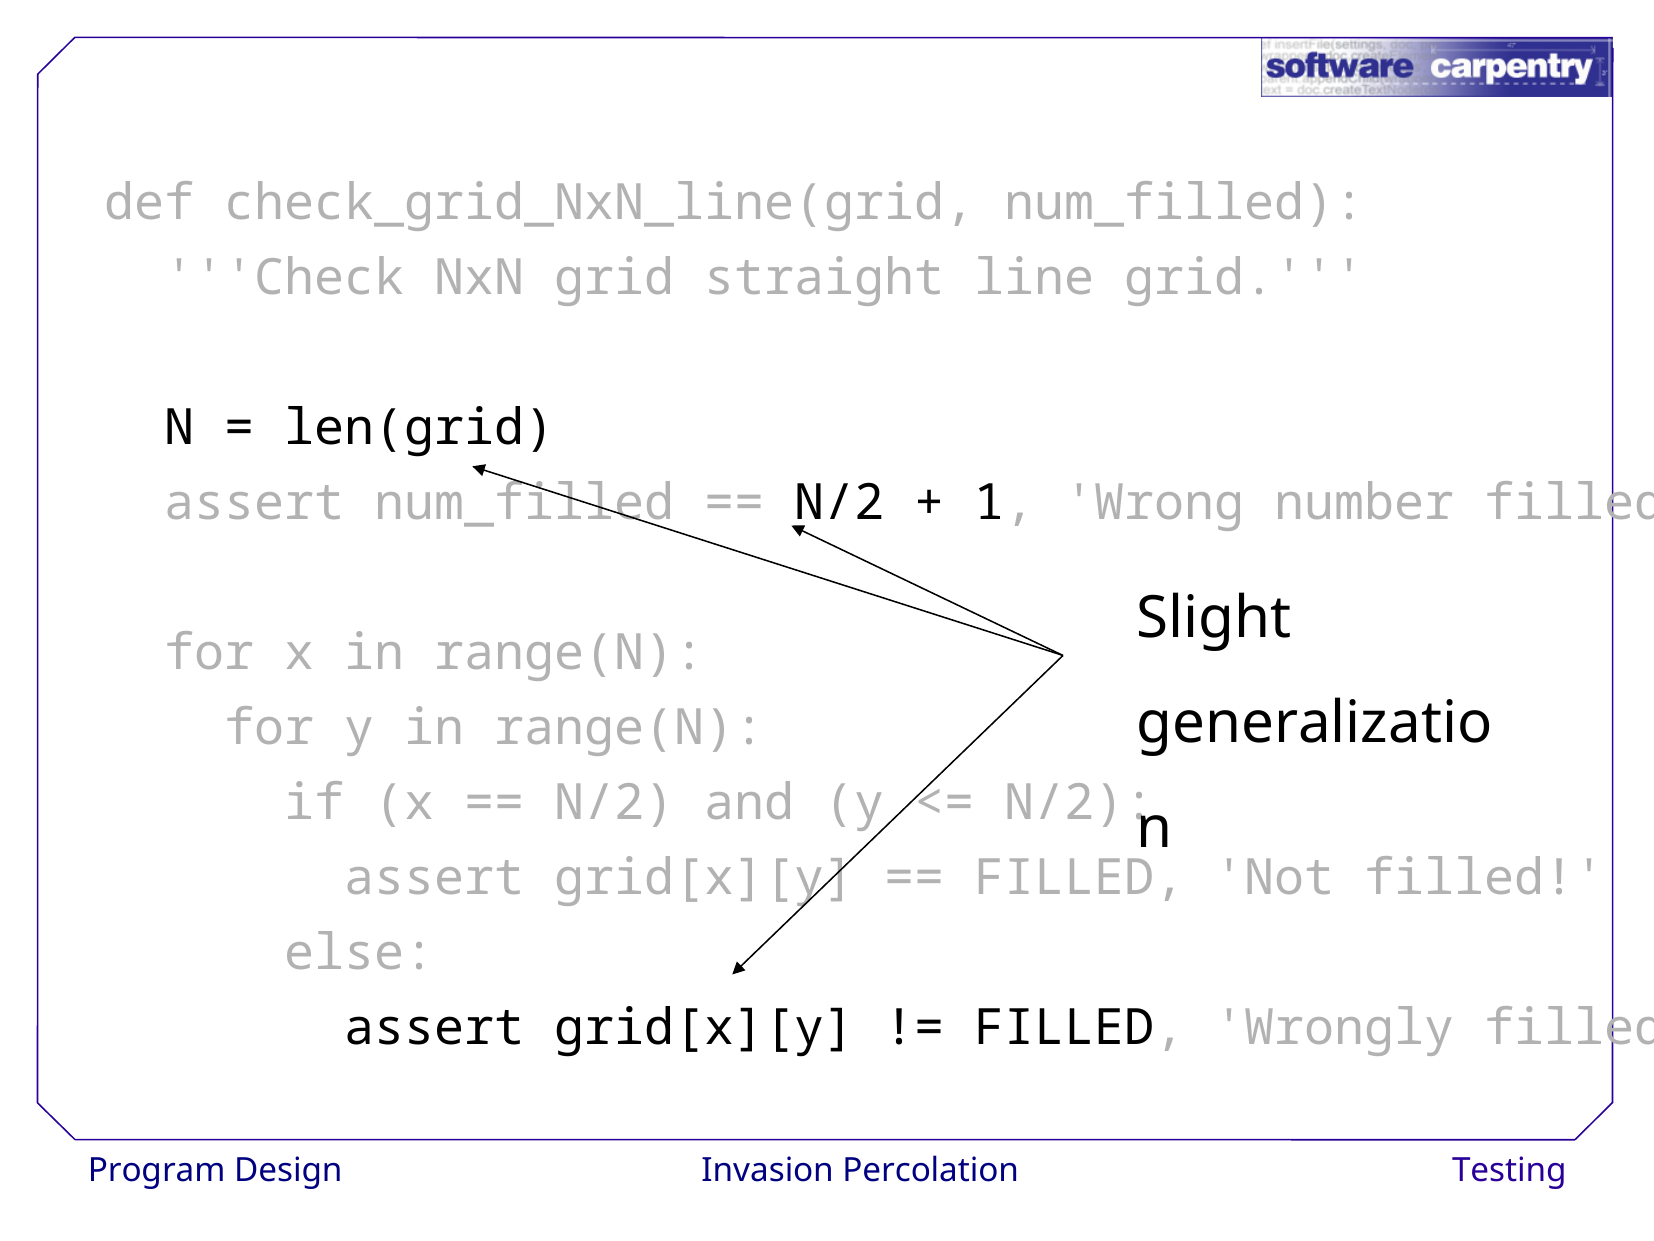

def check_grid_NxN_line(grid, num_filled):
 '''Check NxN grid straight line grid.'''
 N = len(grid)
 assert num_filled == N/2 + 1, 'Wrong number filled'
 for x in range(N):
 for y in range(N):
 if (x == N/2) and (y <= N/2):
 assert grid[x][y] == FILLED, 'Not filled!'
 else:
 assert grid[x][y] != FILLED, 'Wrongly filled!'
Slight
generalization